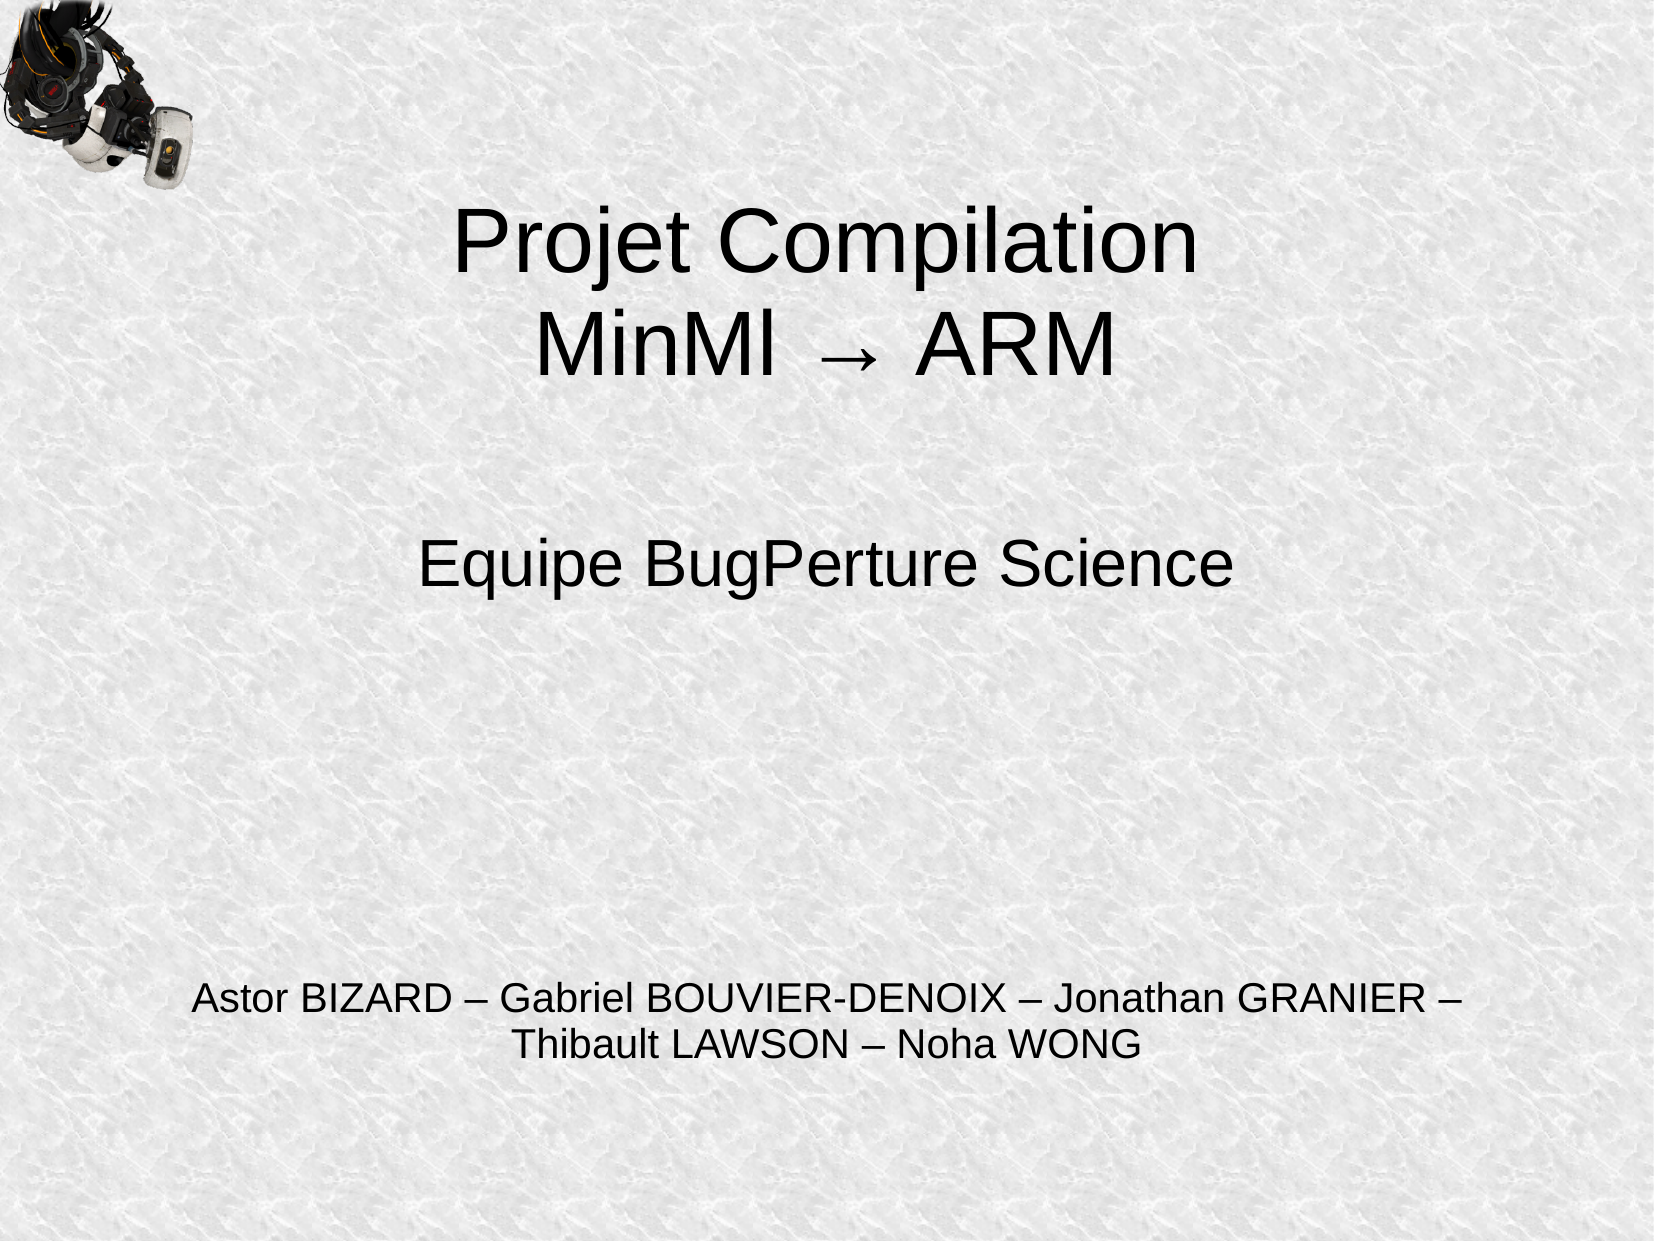

# Projet Compilation MinMl → ARM
Equipe BugPerture Science
Astor BIZARD – Gabriel BOUVIER-DENOIX – Jonathan GRANIER –
Thibault LAWSON – Noha WONG